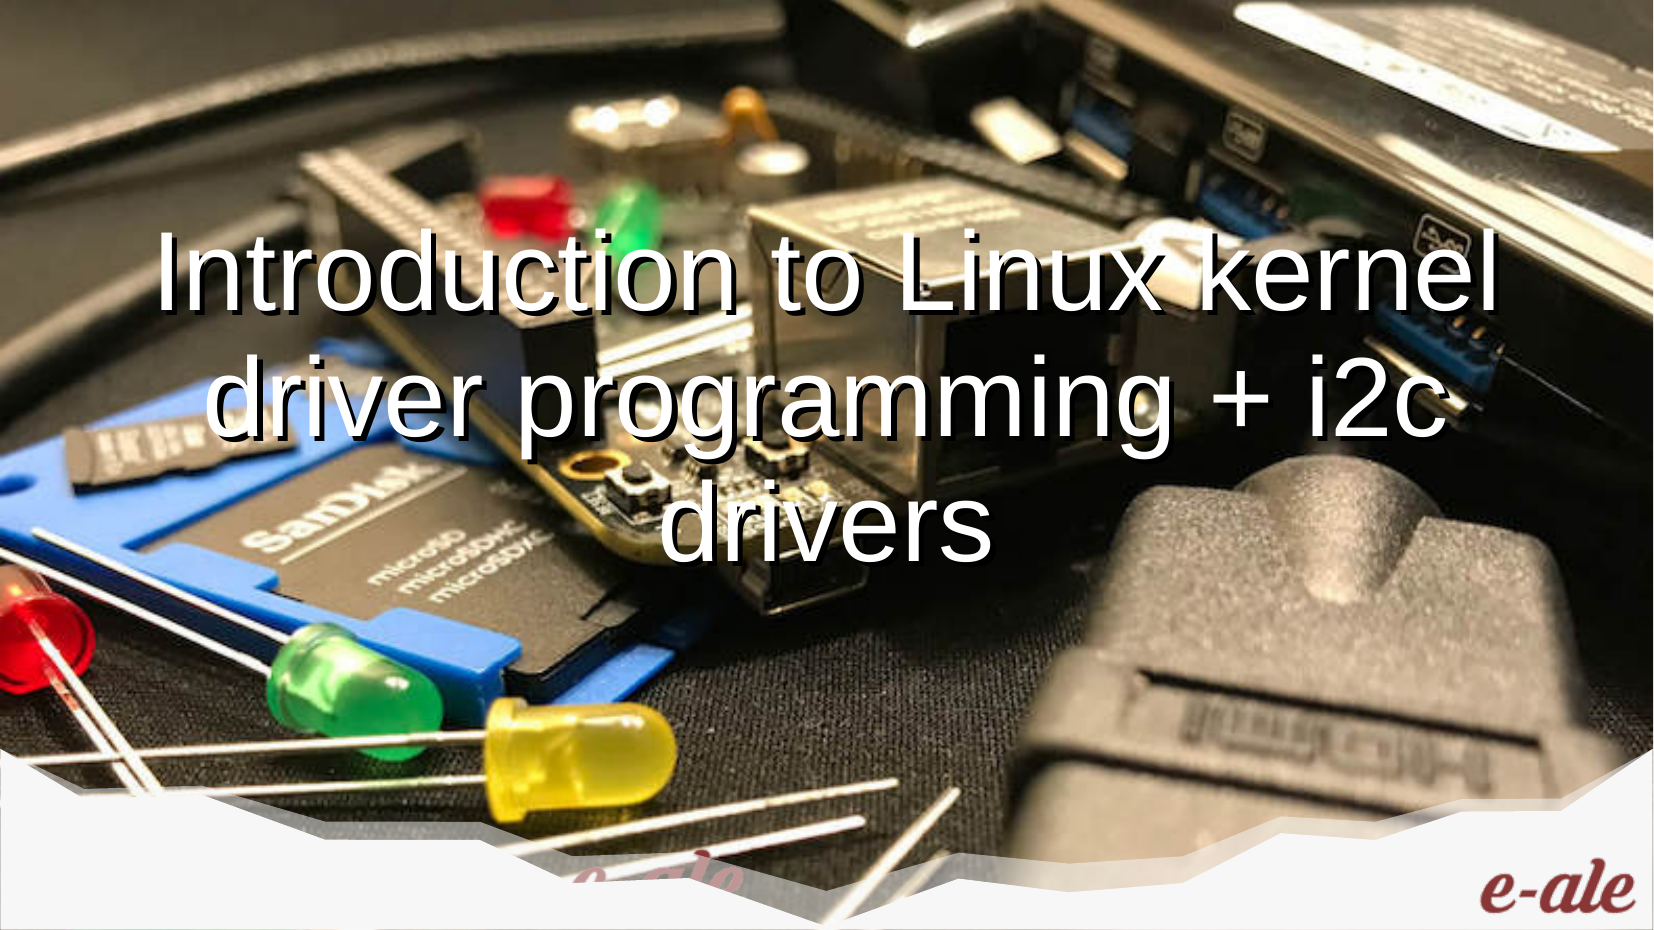

# Introduction to Linux kernel driver programming + i2c drivers